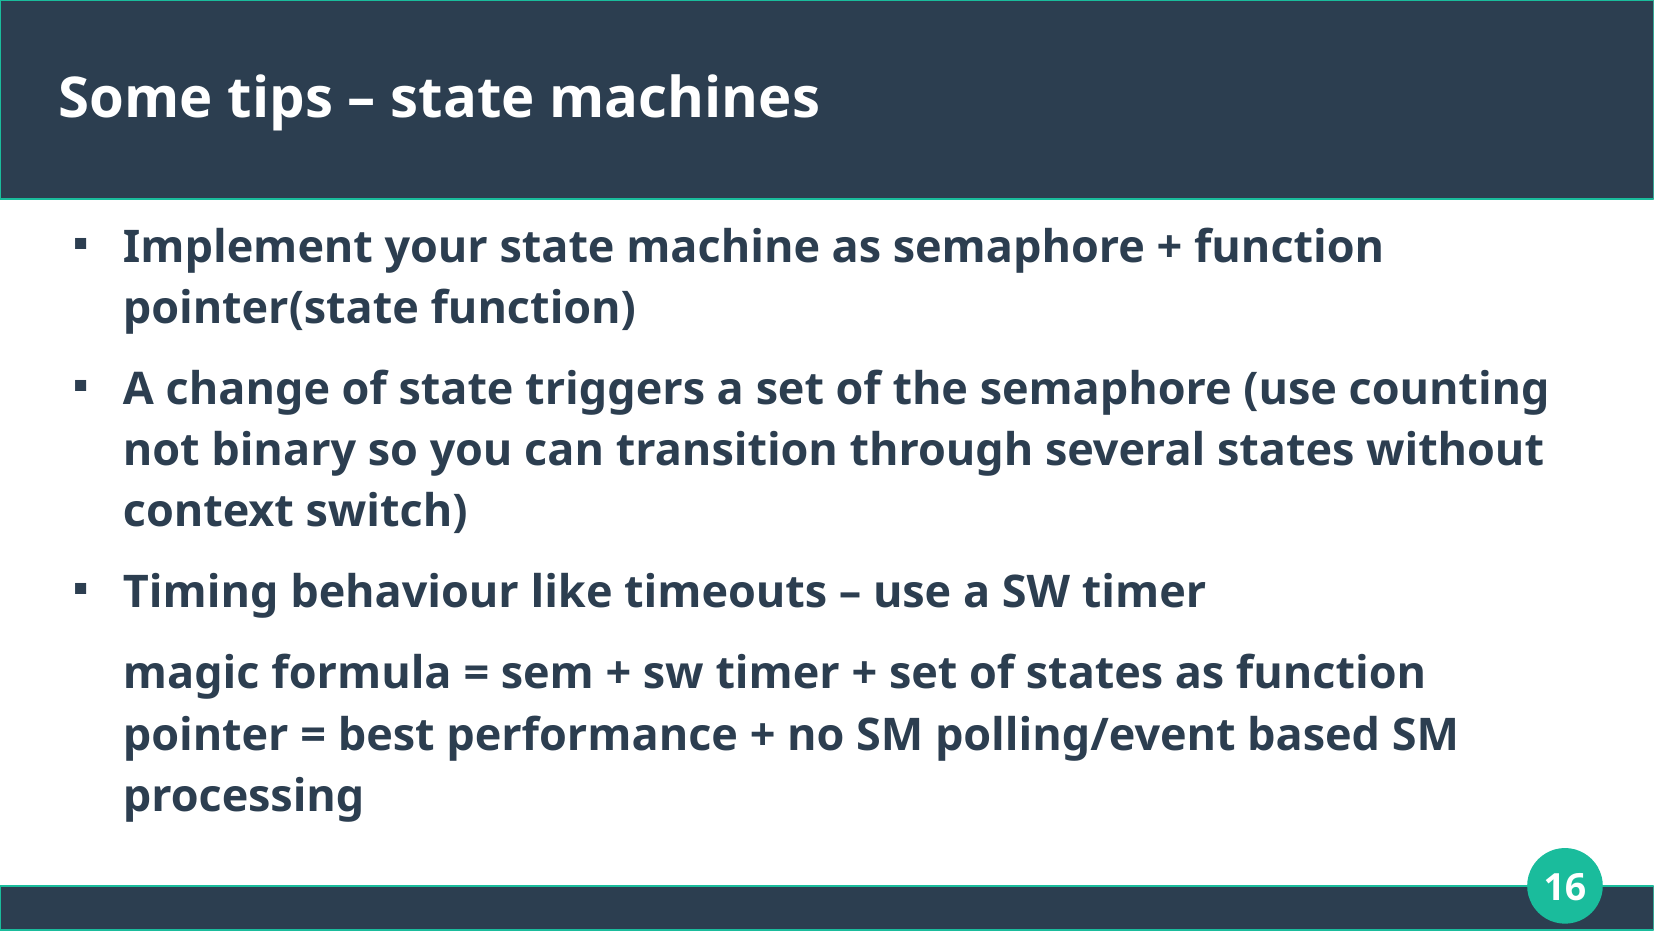

# Some tips – state machines
Implement your state machine as semaphore + function pointer(state function)
A change of state triggers a set of the semaphore (use counting not binary so you can transition through several states without context switch)
Timing behaviour like timeouts – use a SW timer
magic formula = sem + sw timer + set of states as function pointer = best performance + no SM polling/event based SM processing
16